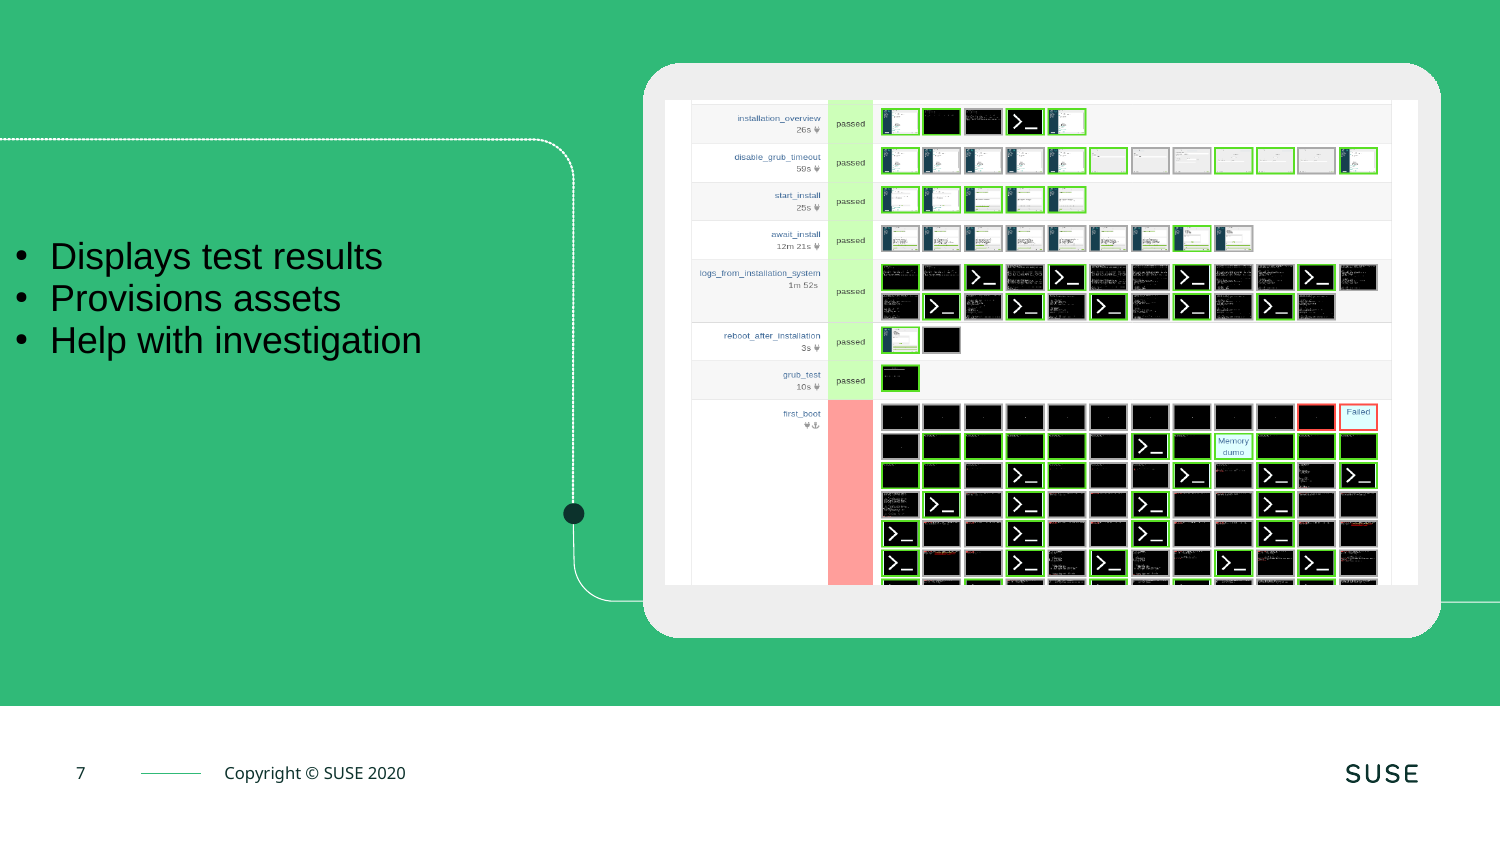

Displays test results
Provisions assets
Help with investigation